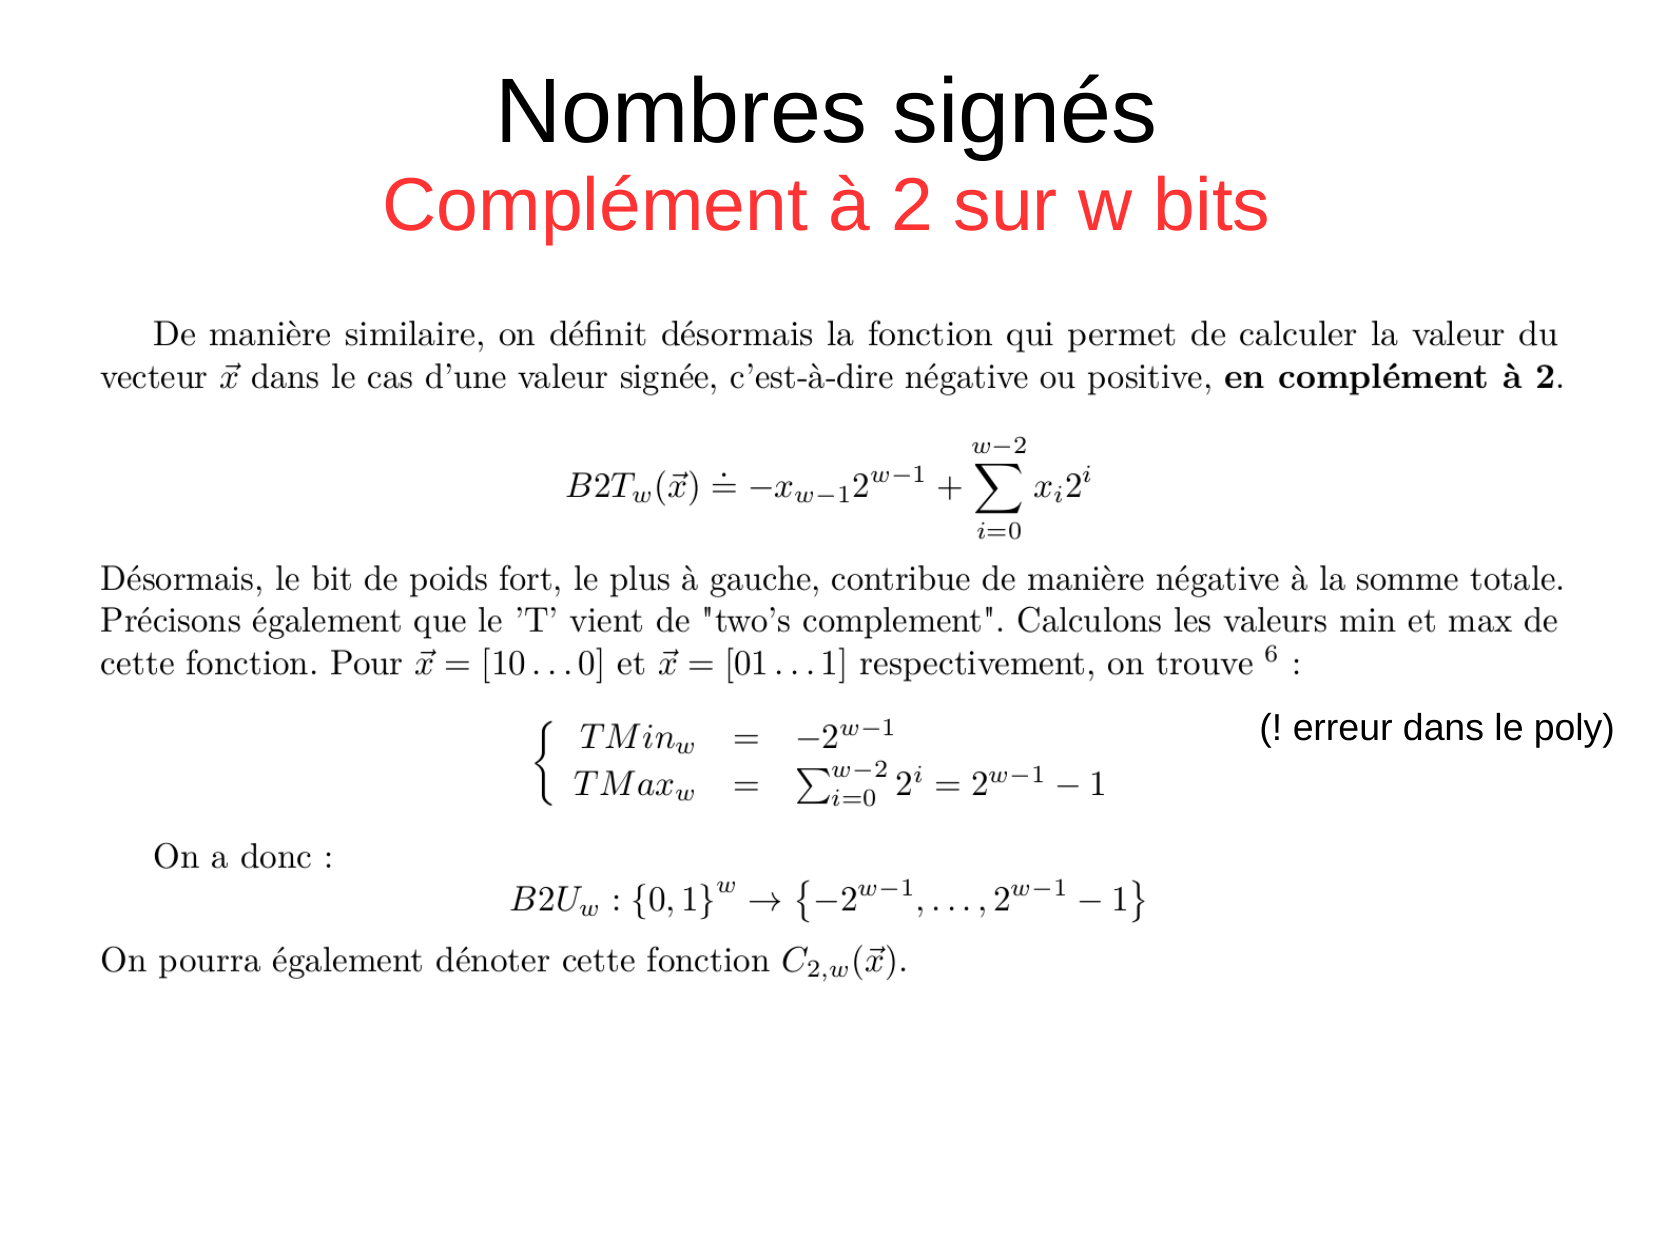

# Nombres signés Complément à 2 sur w bits
(! erreur dans le poly)